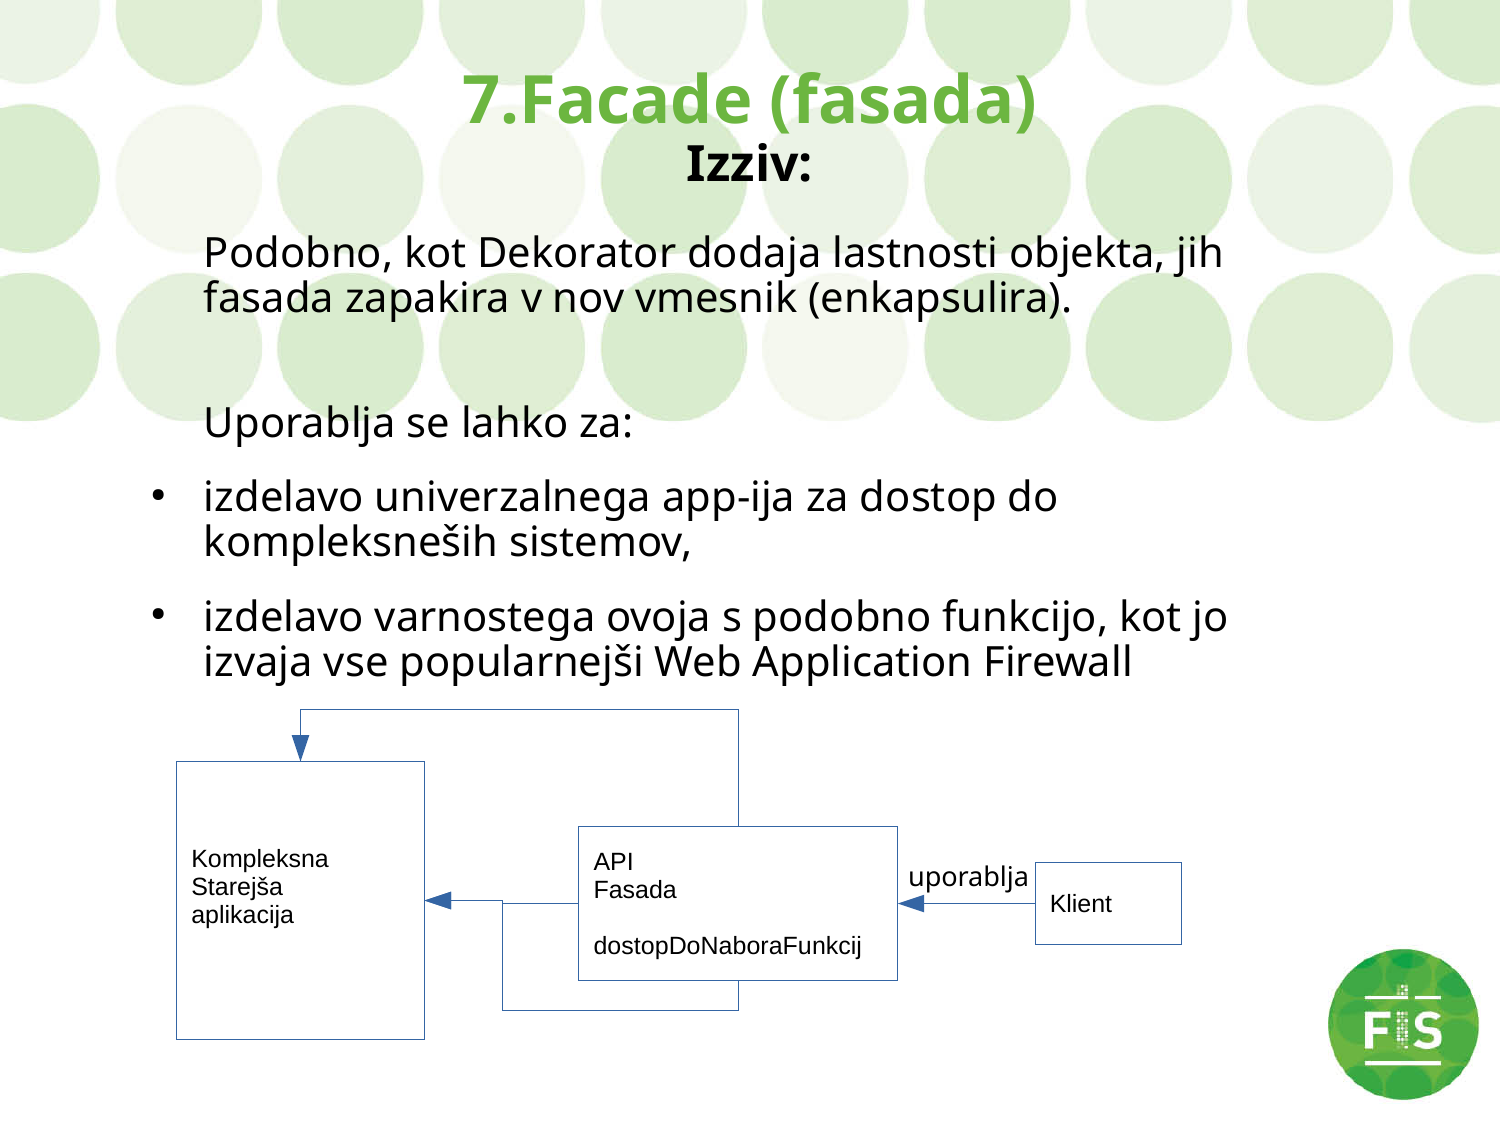

# 7.Facade (fasada) Izziv:
Podobno, kot Dekorator dodaja lastnosti objekta, jih fasada zapakira v nov vmesnik (enkapsulira).
Uporablja se lahko za:
izdelavo univerzalnega app-ija za dostop do kompleksneših sistemov,
izdelavo varnostega ovoja s podobno funkcijo, kot jo izvaja vse popularnejši Web Application Firewall
Kompleksna
Starejša
aplikacija
API
Fasada
dostopDoNaboraFunkcij
uporablja
Klient